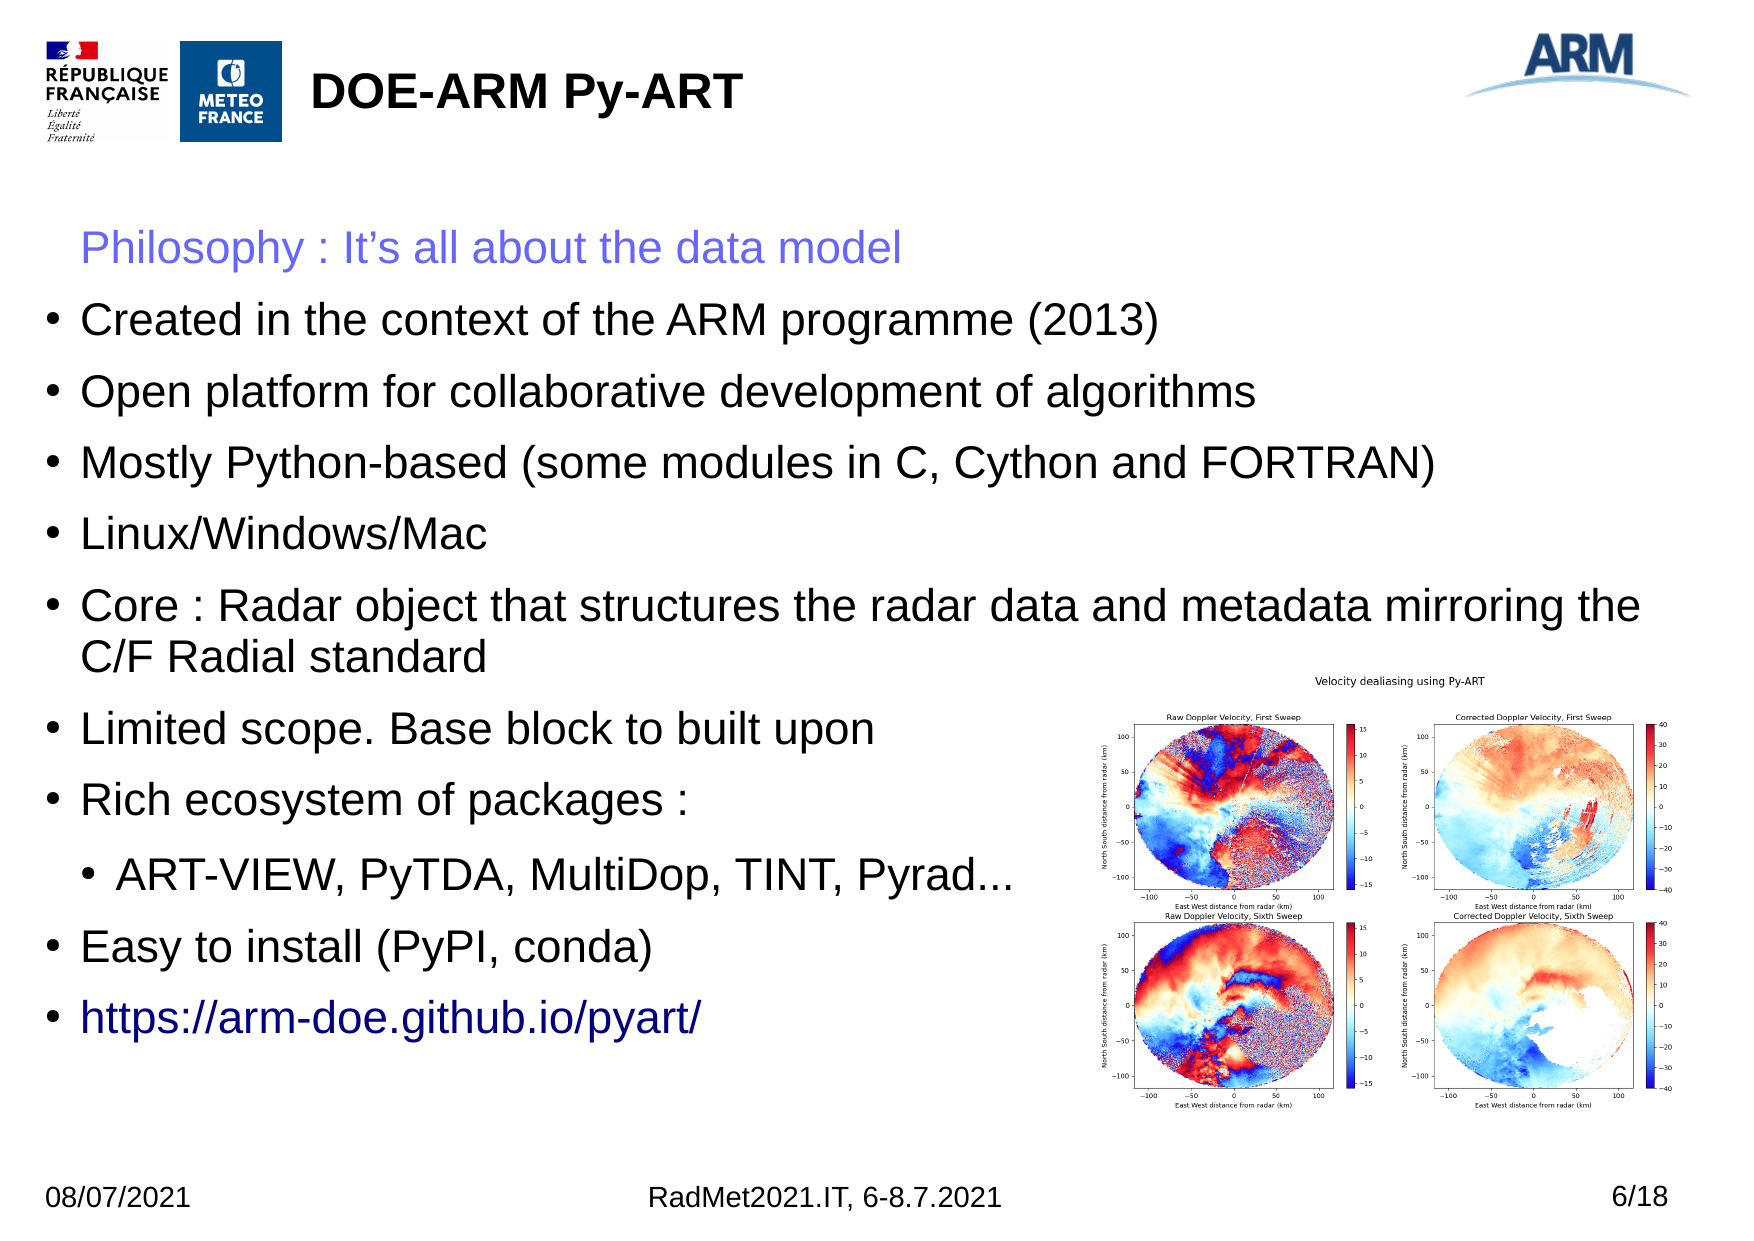

# DOE-ARM Py-ART
Philosophy : It’s all about the data model
Created in the context of the ARM programme (2013)
Open platform for collaborative development of algorithms
Mostly Python-based (some modules in C, Cython and FORTRAN)
Linux/Windows/Mac
Core : Radar object that structures the radar data and metadata mirroring the C/F Radial standard
Limited scope. Base block to built upon
Rich ecosystem of packages :
ART-VIEW, PyTDA, MultiDop, TINT, Pyrad...
Easy to install (PyPI, conda)
https://arm-doe.github.io/pyart/
6
08/07/2021
RadMet2021.IT, 6-8.7.2021